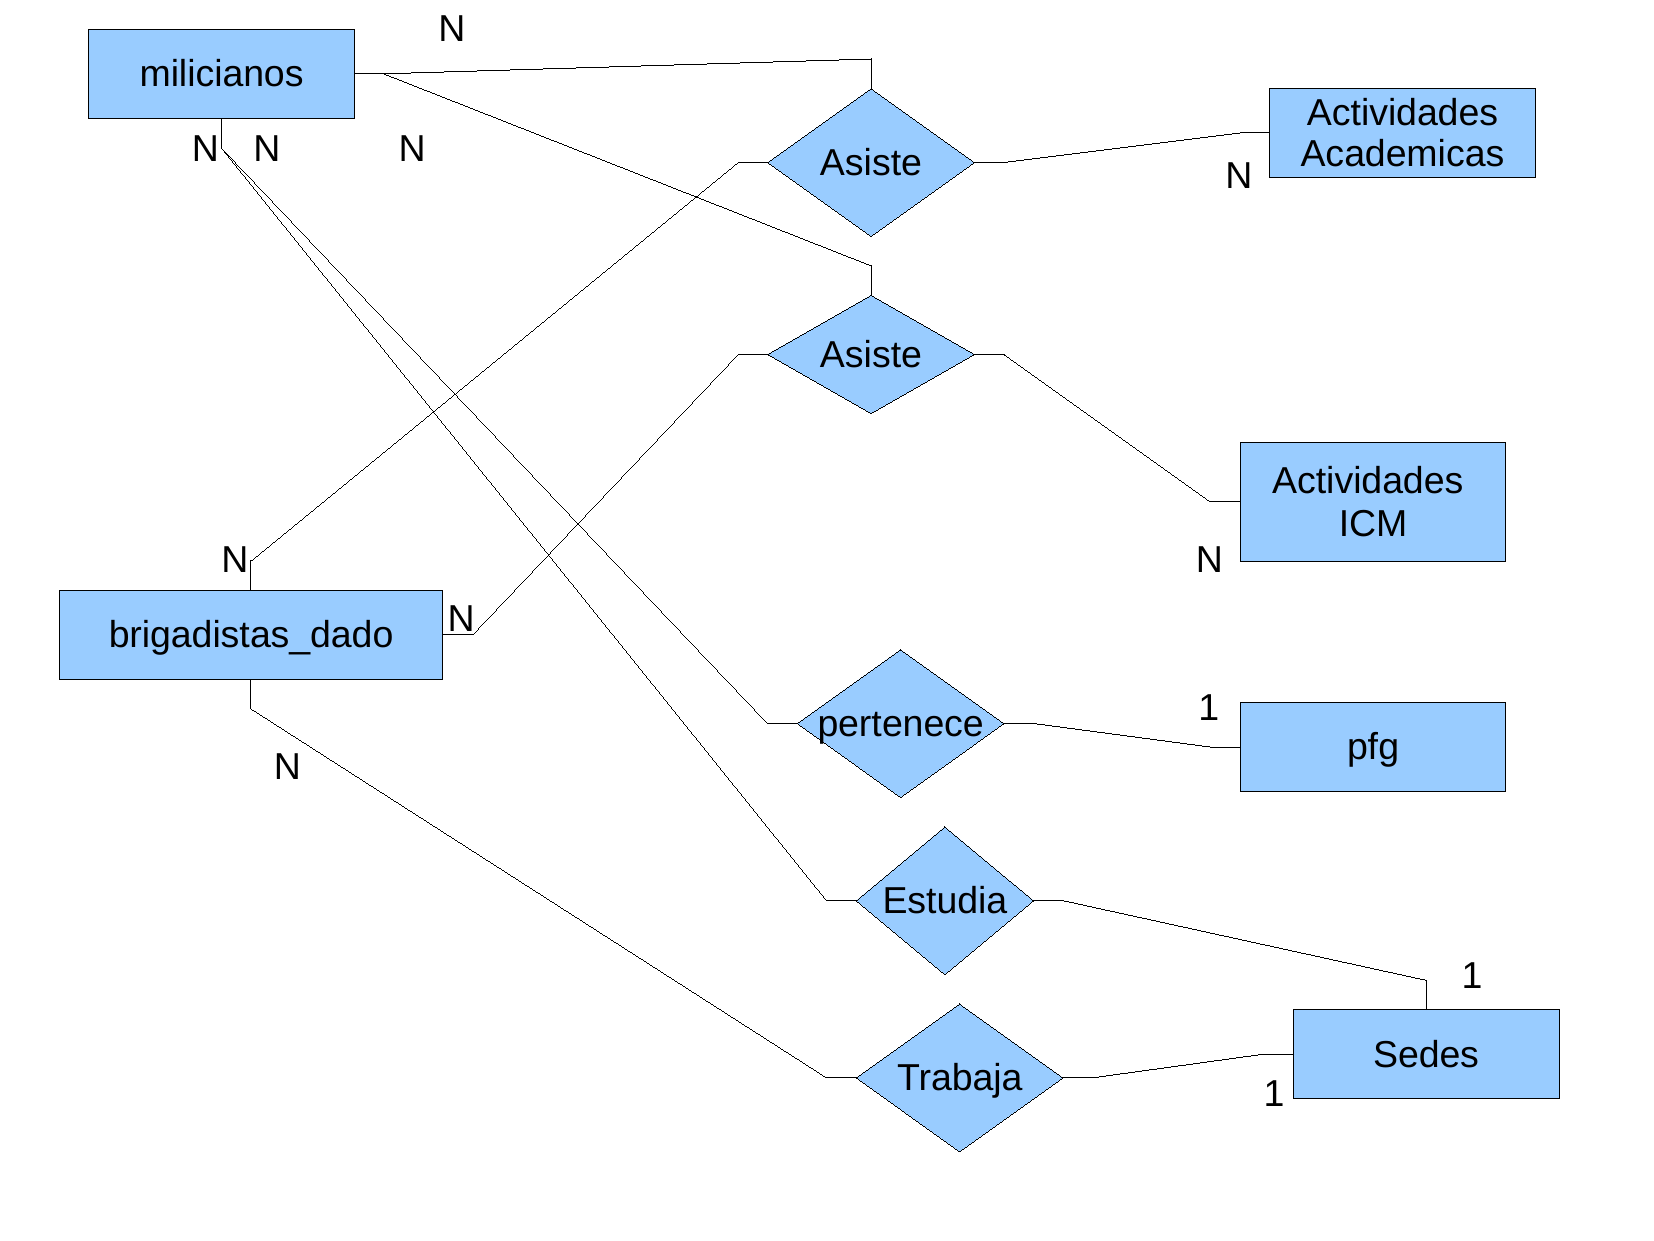

N
milicianos
Asiste
Actividades
Academicas
N
N
N
N
Asiste
Actividades
ICM
N
N
brigadistas_dado
N
pertenece
1
pfg
N
Estudia
1
Trabaja
Sedes
1